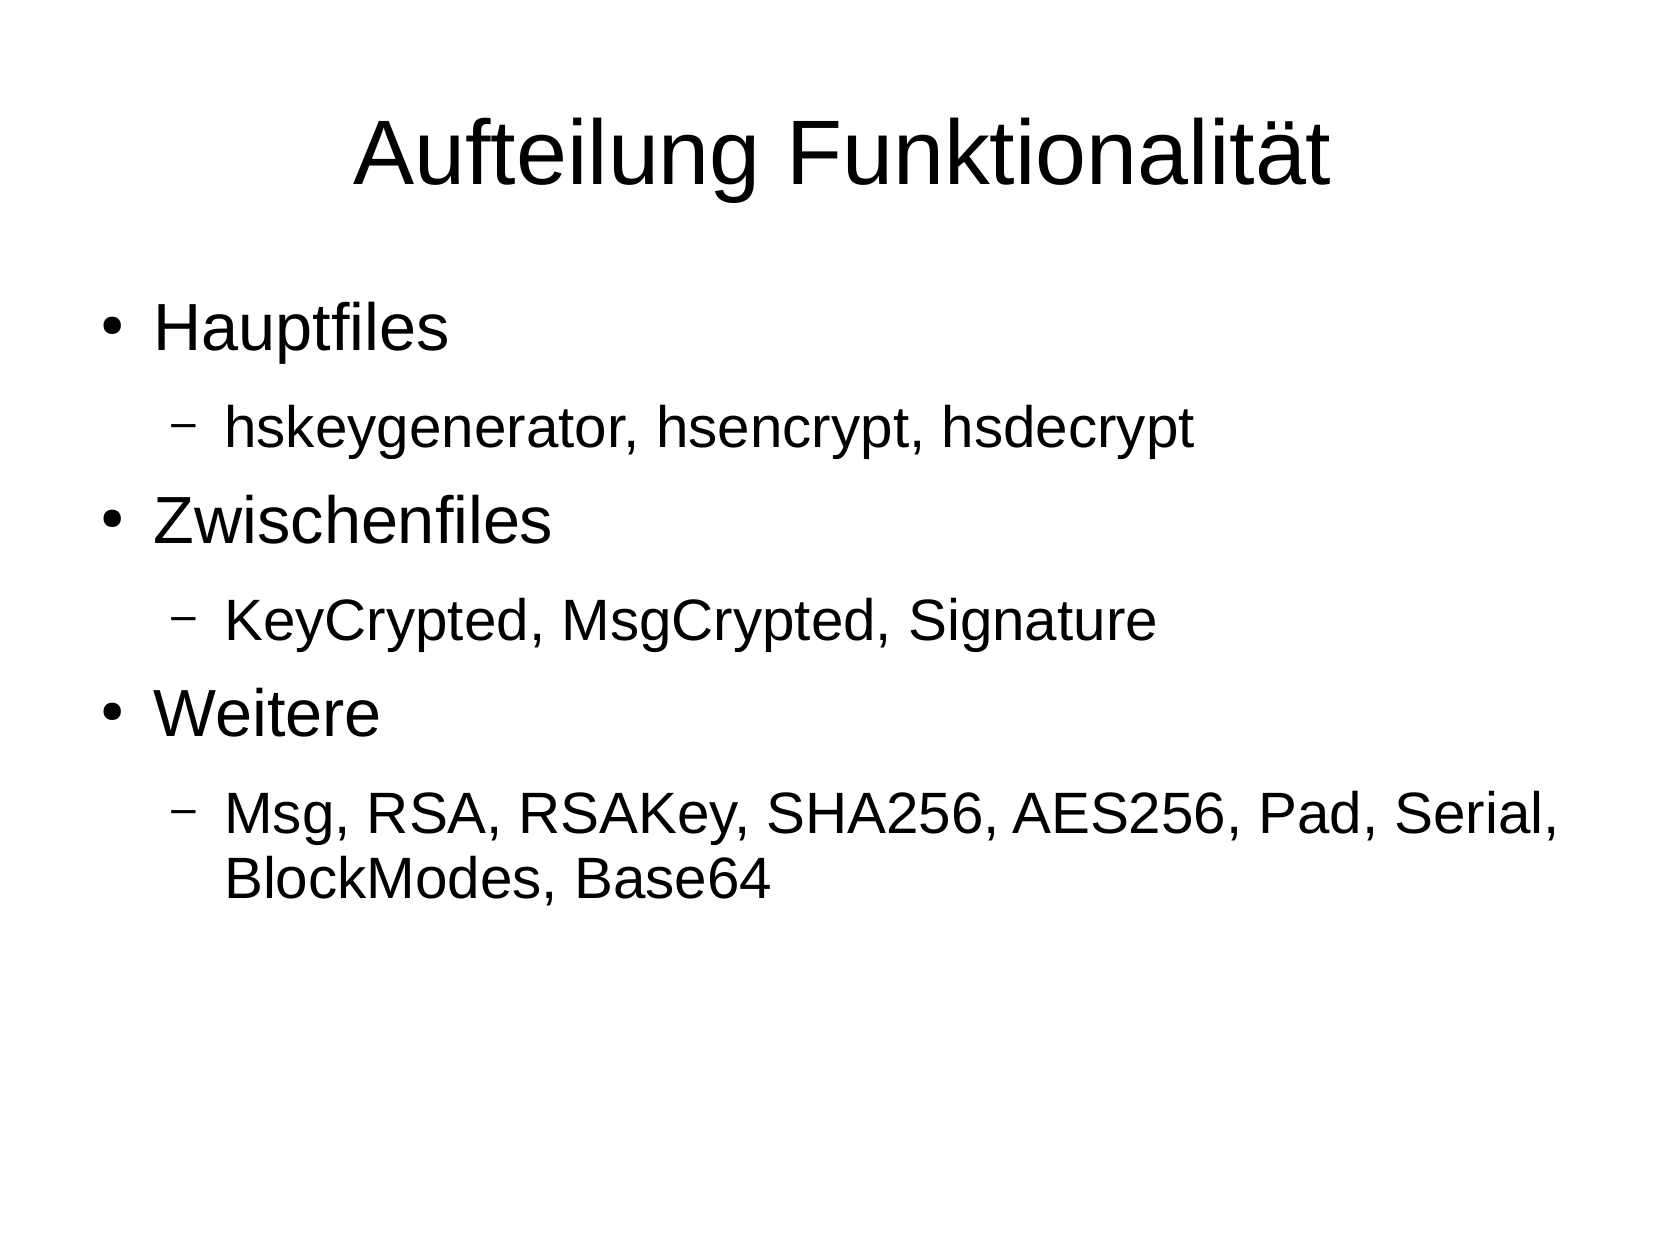

# Aufteilung Funktionalität
Hauptfiles
hskeygenerator, hsencrypt, hsdecrypt
Zwischenfiles
KeyCrypted, MsgCrypted, Signature
Weitere
Msg, RSA, RSAKey, SHA256, AES256, Pad, Serial, BlockModes, Base64